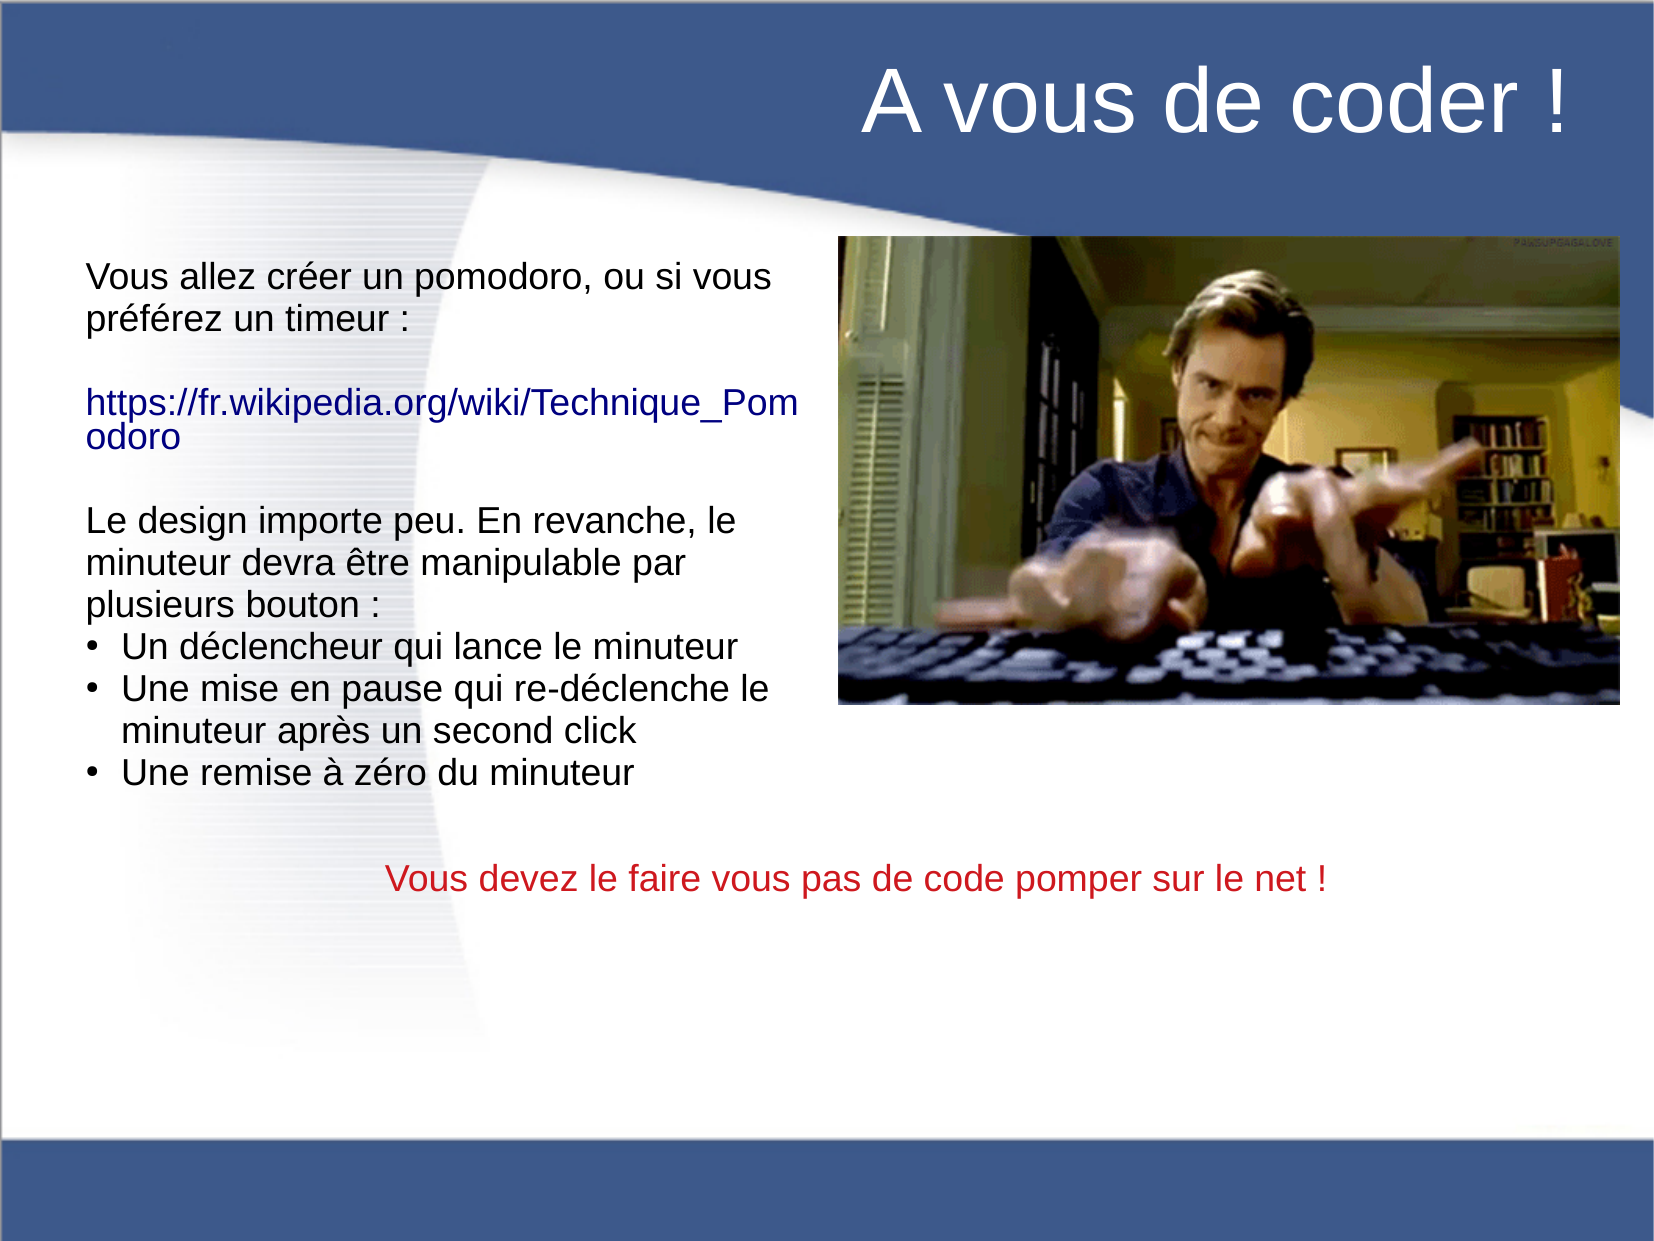

# A vous de coder !
Vous allez créer un pomodoro, ou si vous préférez un timeur :
https://fr.wikipedia.org/wiki/Technique_Pomodoro
Le design importe peu. En revanche, le minuteur devra être manipulable par plusieurs bouton :
Un déclencheur qui lance le minuteur
Une mise en pause qui re-déclenche le minuteur après un second click
Une remise à zéro du minuteur
Vous devez le faire vous pas de code pomper sur le net !